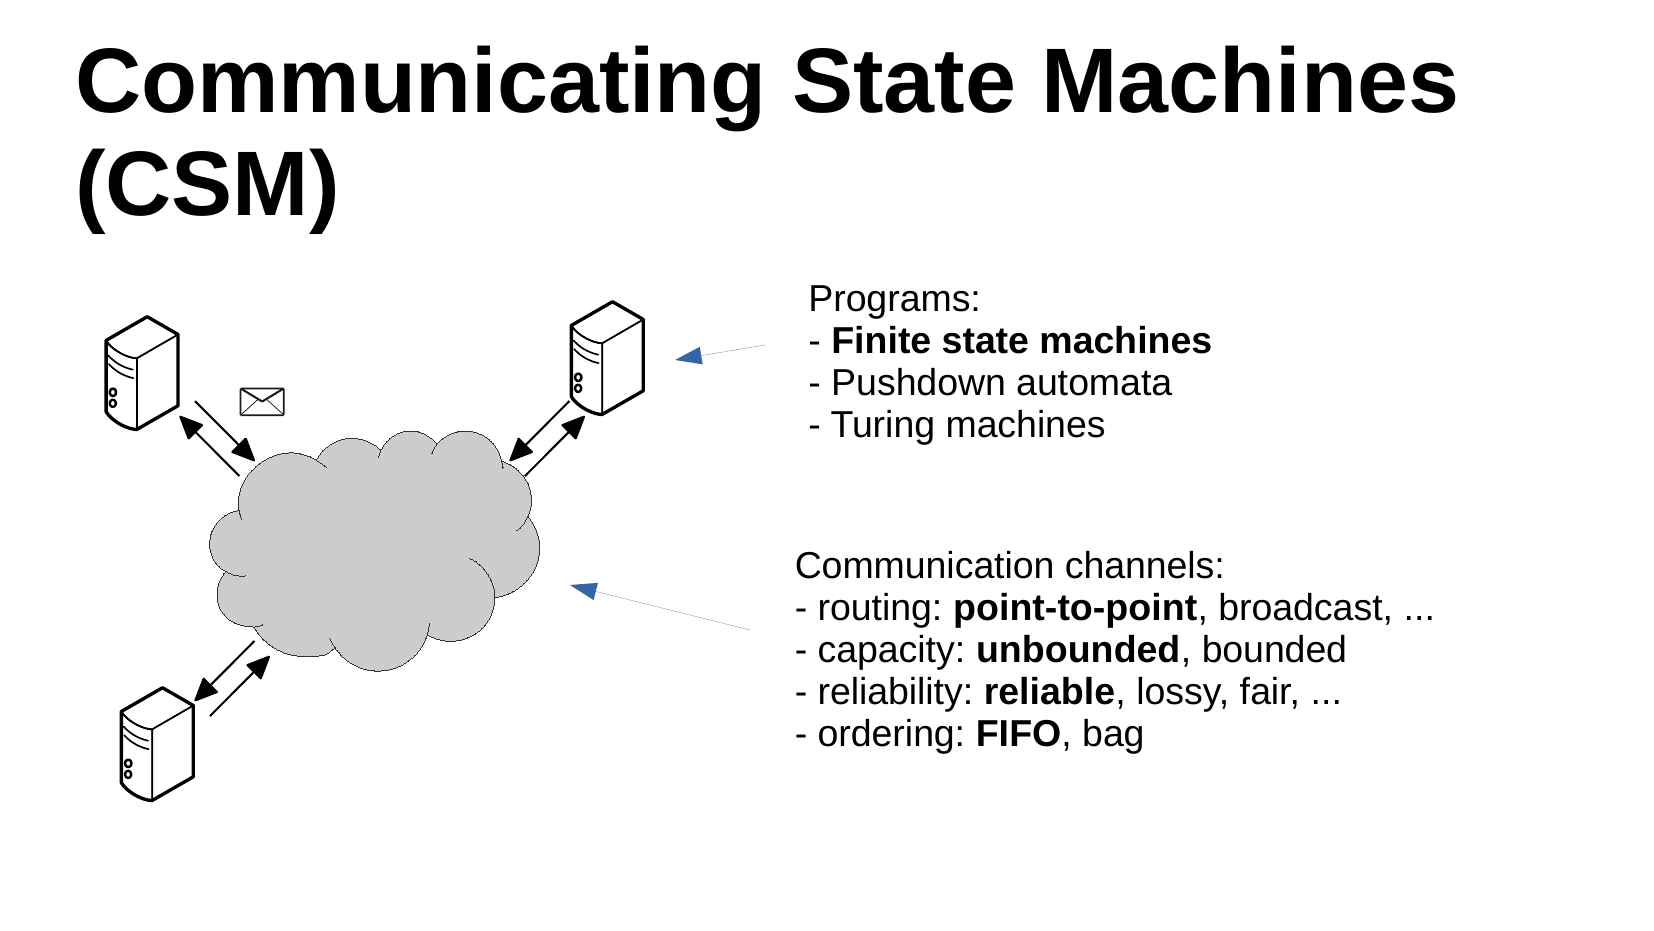

# Communicating State Machines (CSM)
Programs:
- Finite state machines
- Pushdown automata
- Turing machines
Communication channels:
- routing: point-to-point, broadcast, ...
- capacity: unbounded, bounded
- reliability: reliable, lossy, fair, ...
- ordering: FIFO, bag